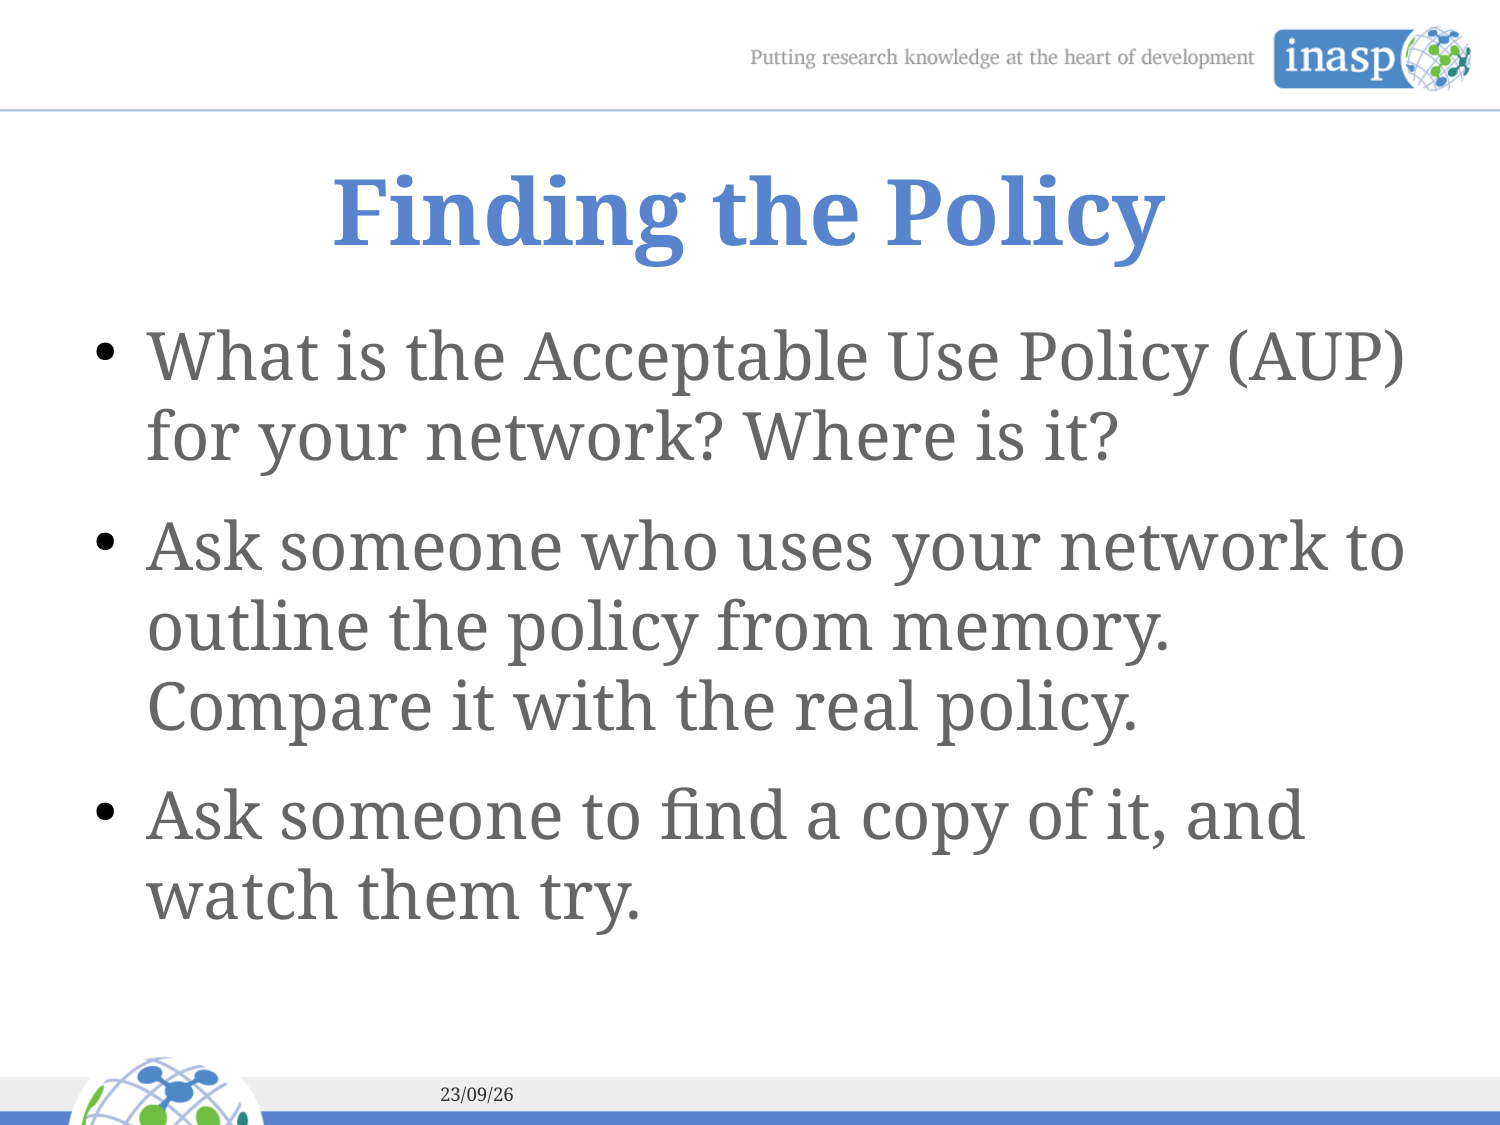

# Finding the Policy
What is the Acceptable Use Policy (AUP) for your network? Where is it?
Ask someone who uses your network to outline the policy from memory. Compare it with the real policy.
Ask someone to find a copy of it, and watch them try.